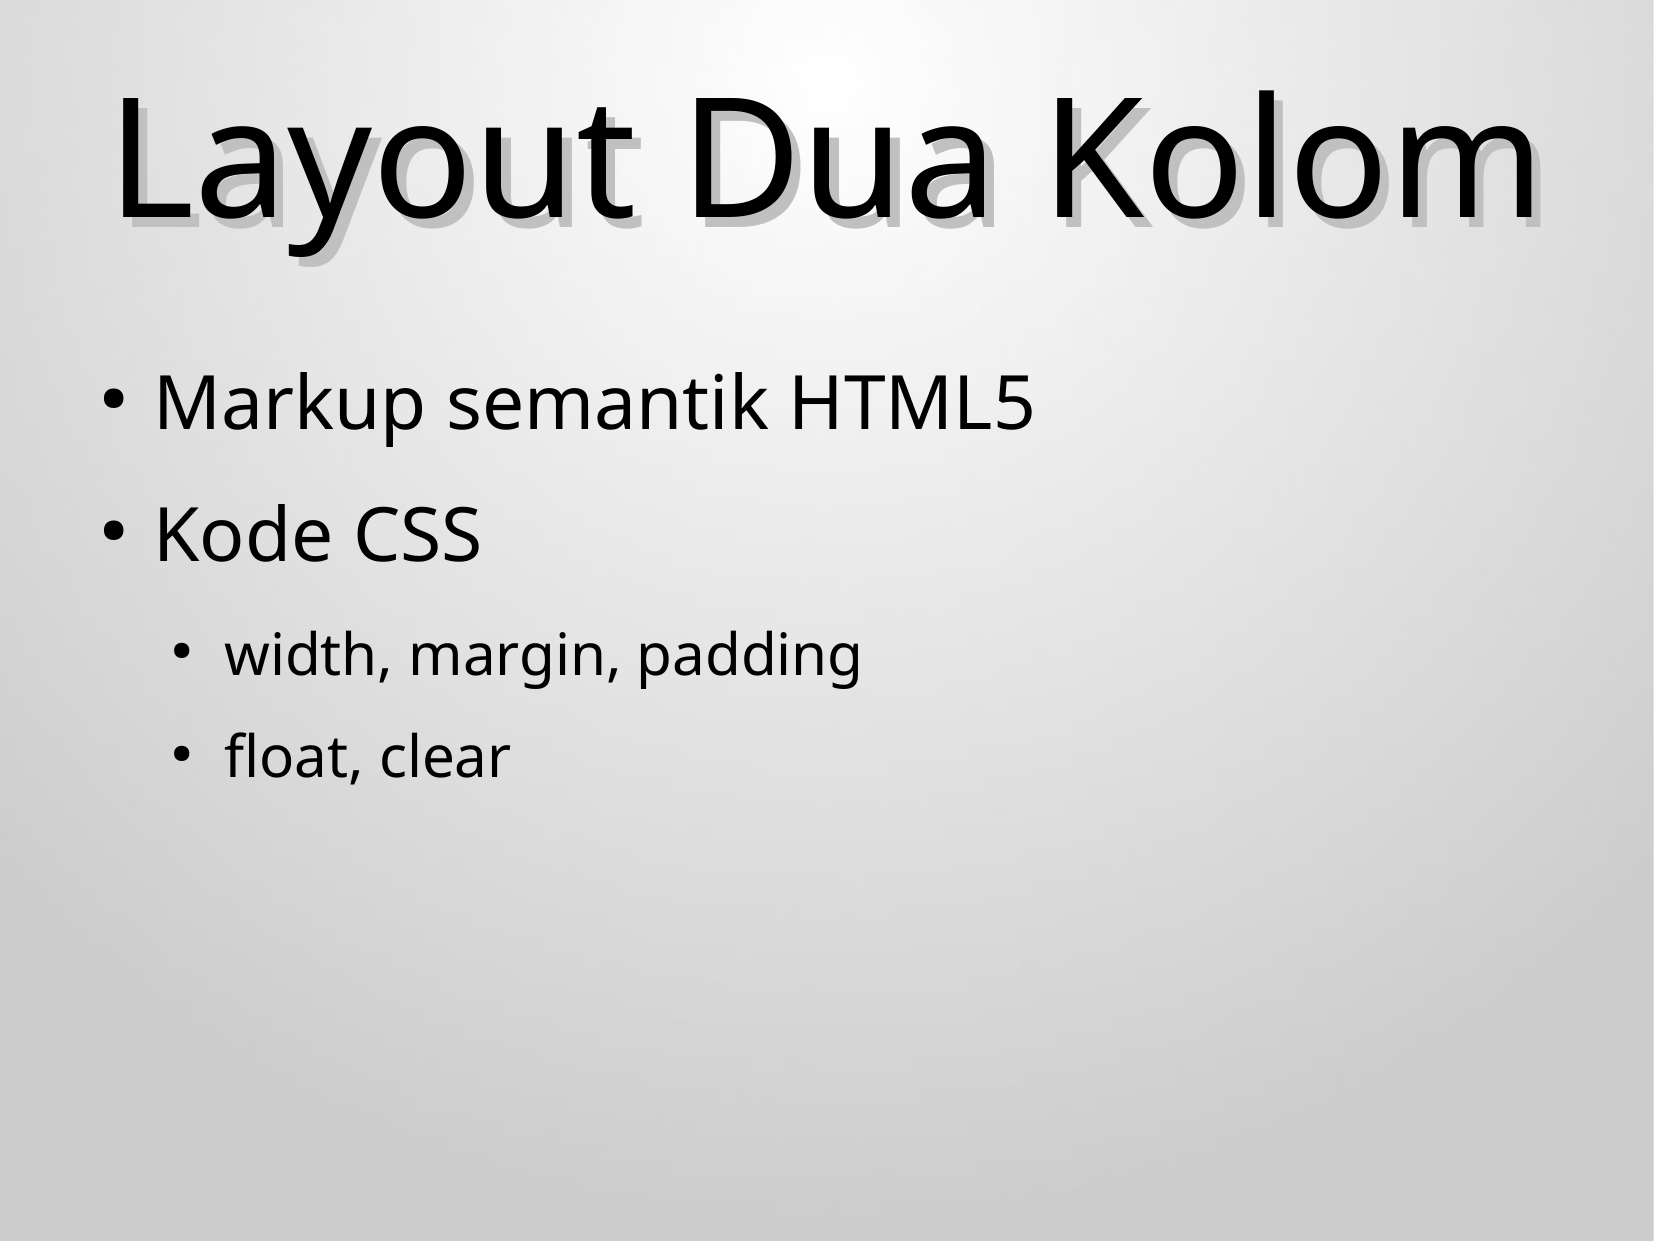

# Layout Dua Kolom
Markup semantik HTML5
Kode CSS
width, margin, padding
float, clear